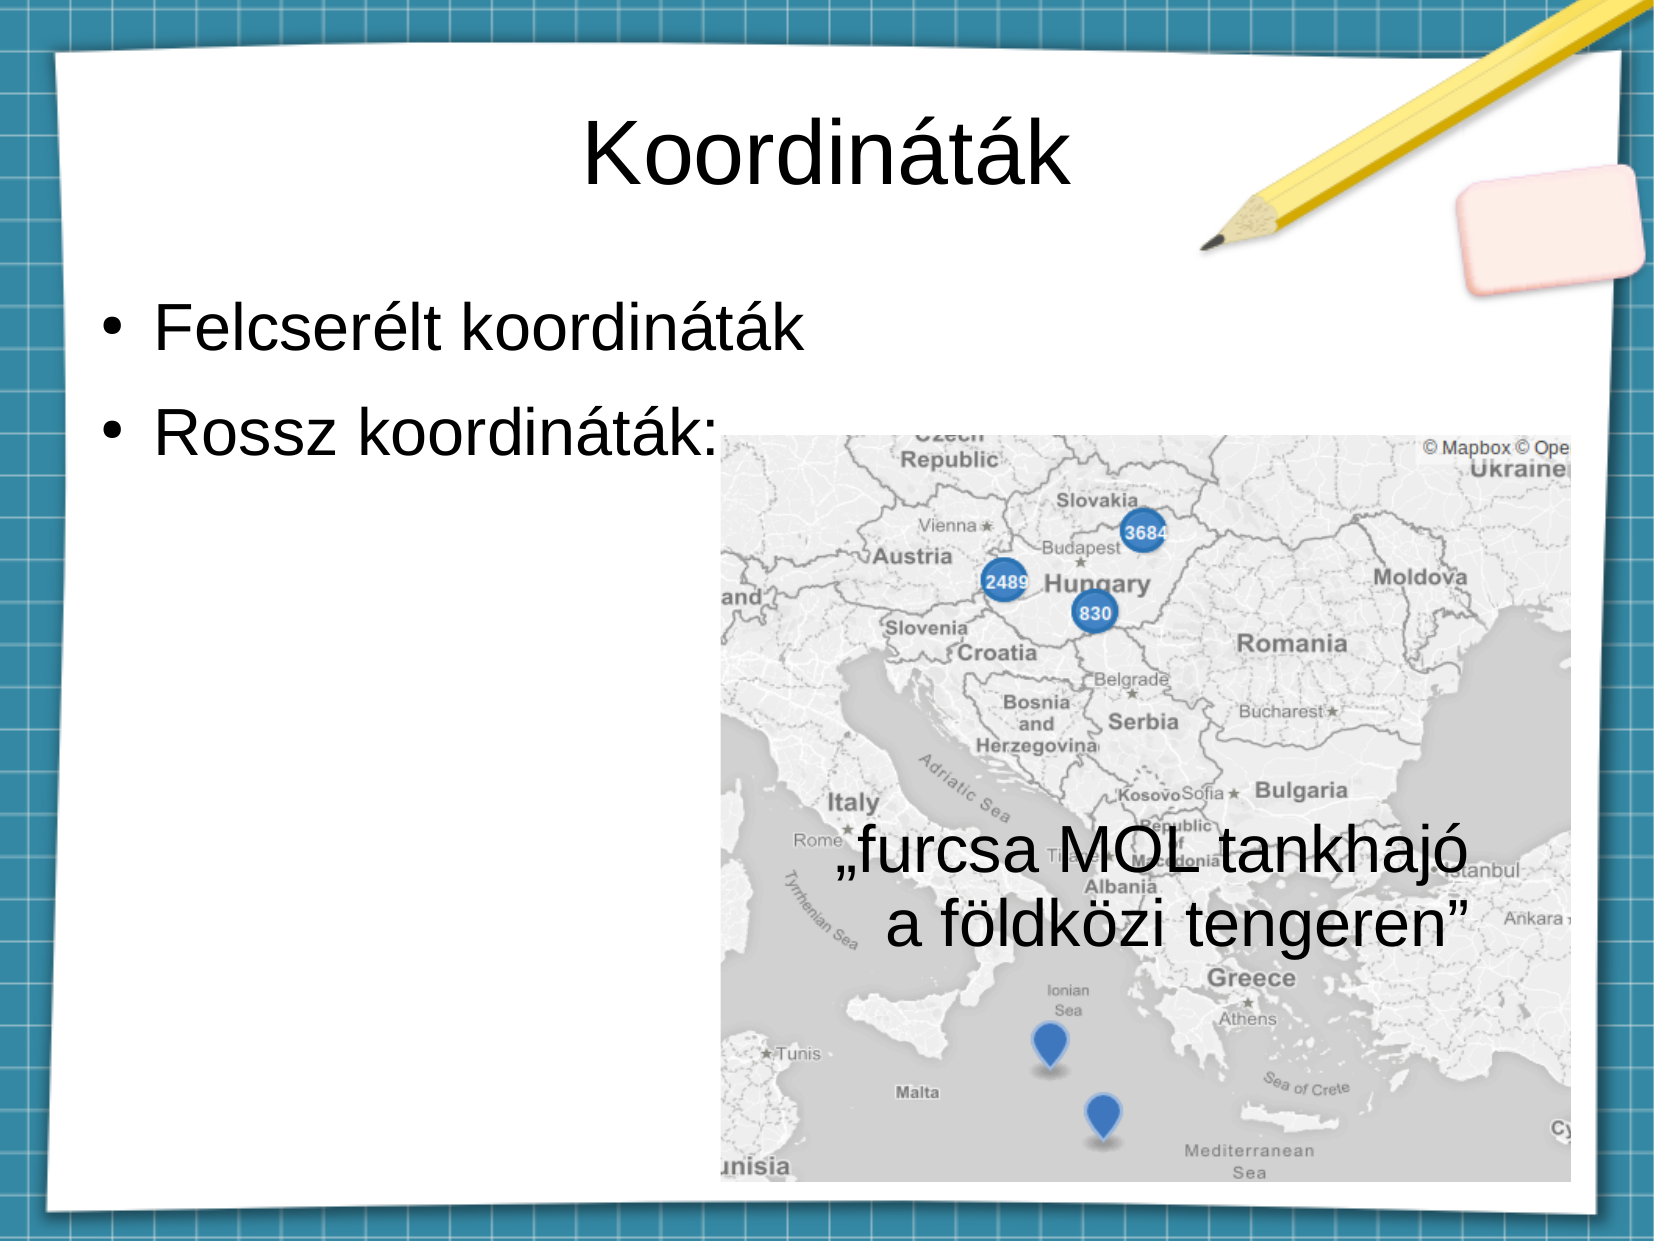

# Koordináták
Felcserélt koordináták
Rossz koordináták:
„furcsa MOL tankhajó
a földközi tengeren”